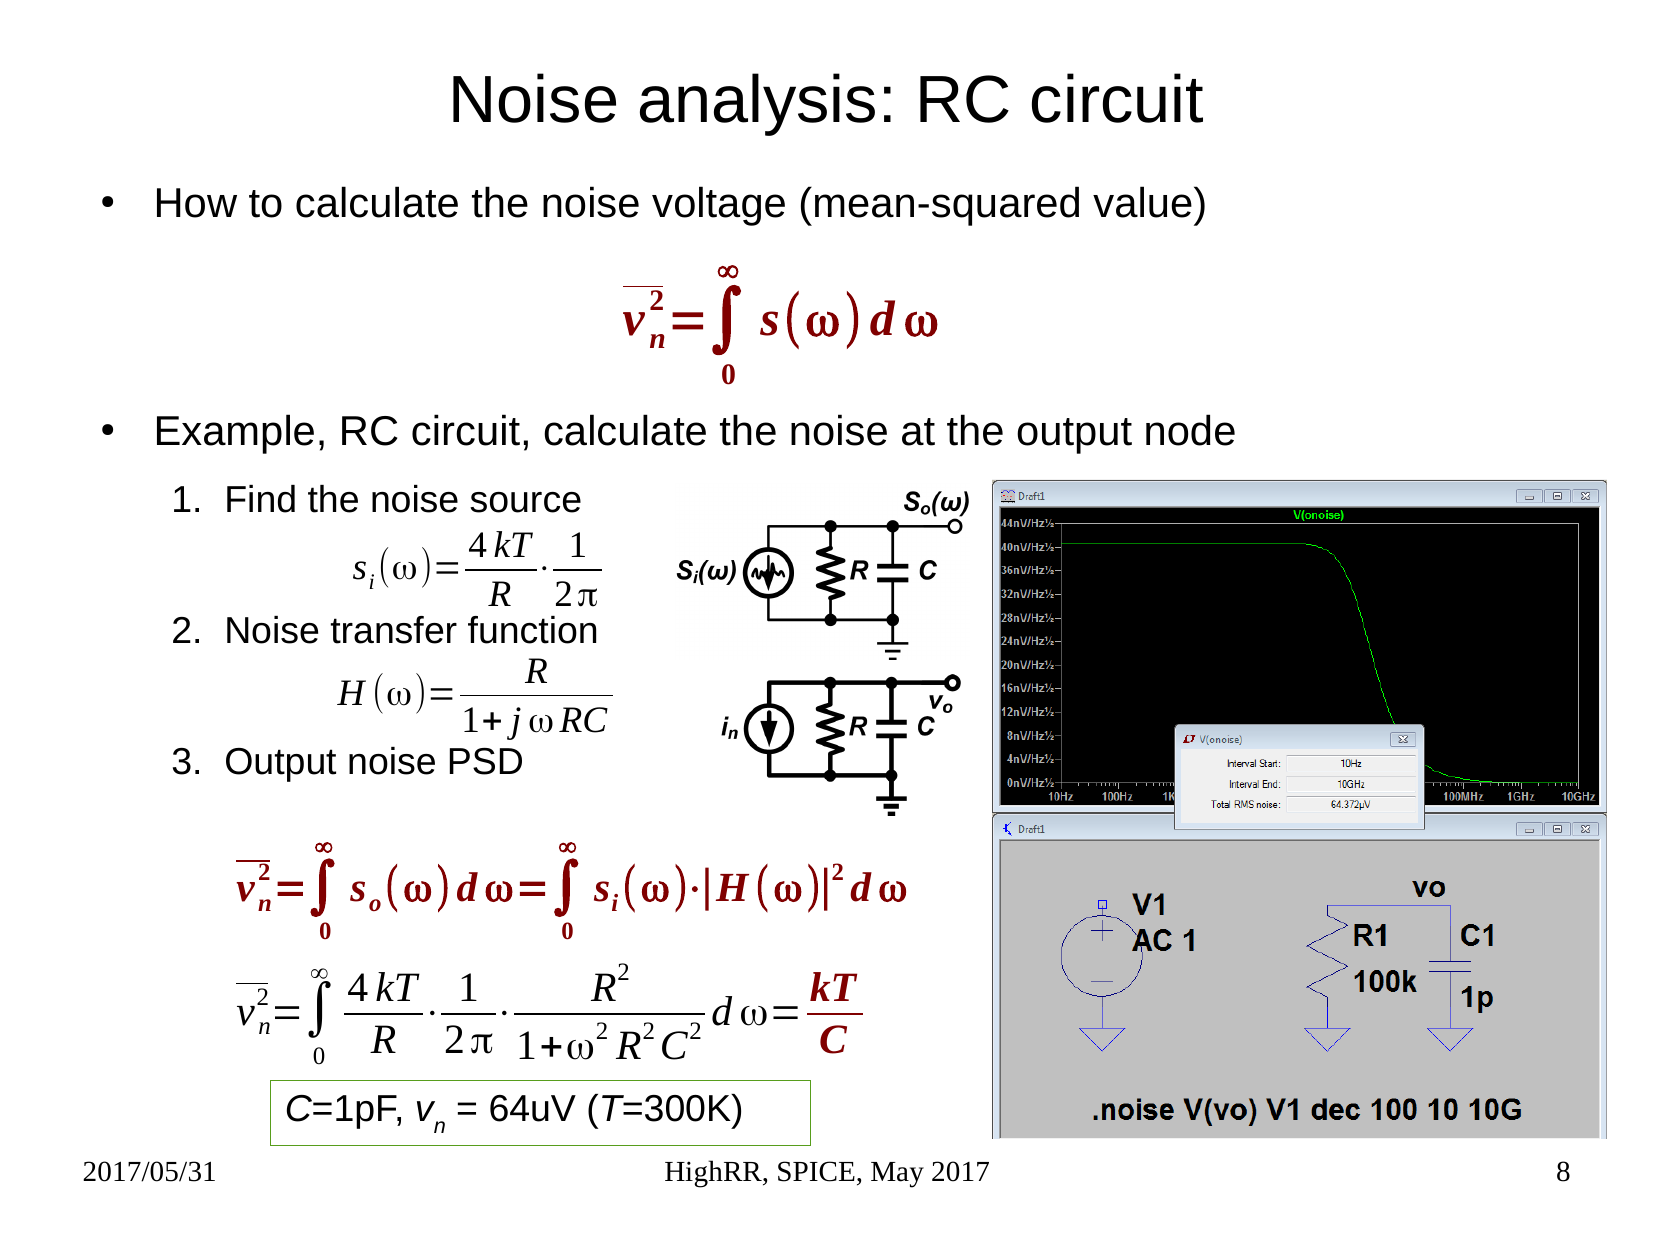

# Noise analysis: RC circuit
How to calculate the noise voltage (mean-squared value)
Example, RC circuit, calculate the noise at the output node
Find the noise source
Noise transfer function
Output noise PSD
C=1pF, vn = 64uV (T=300K)
2017/05/31
HighRR, SPICE, May 2017
8